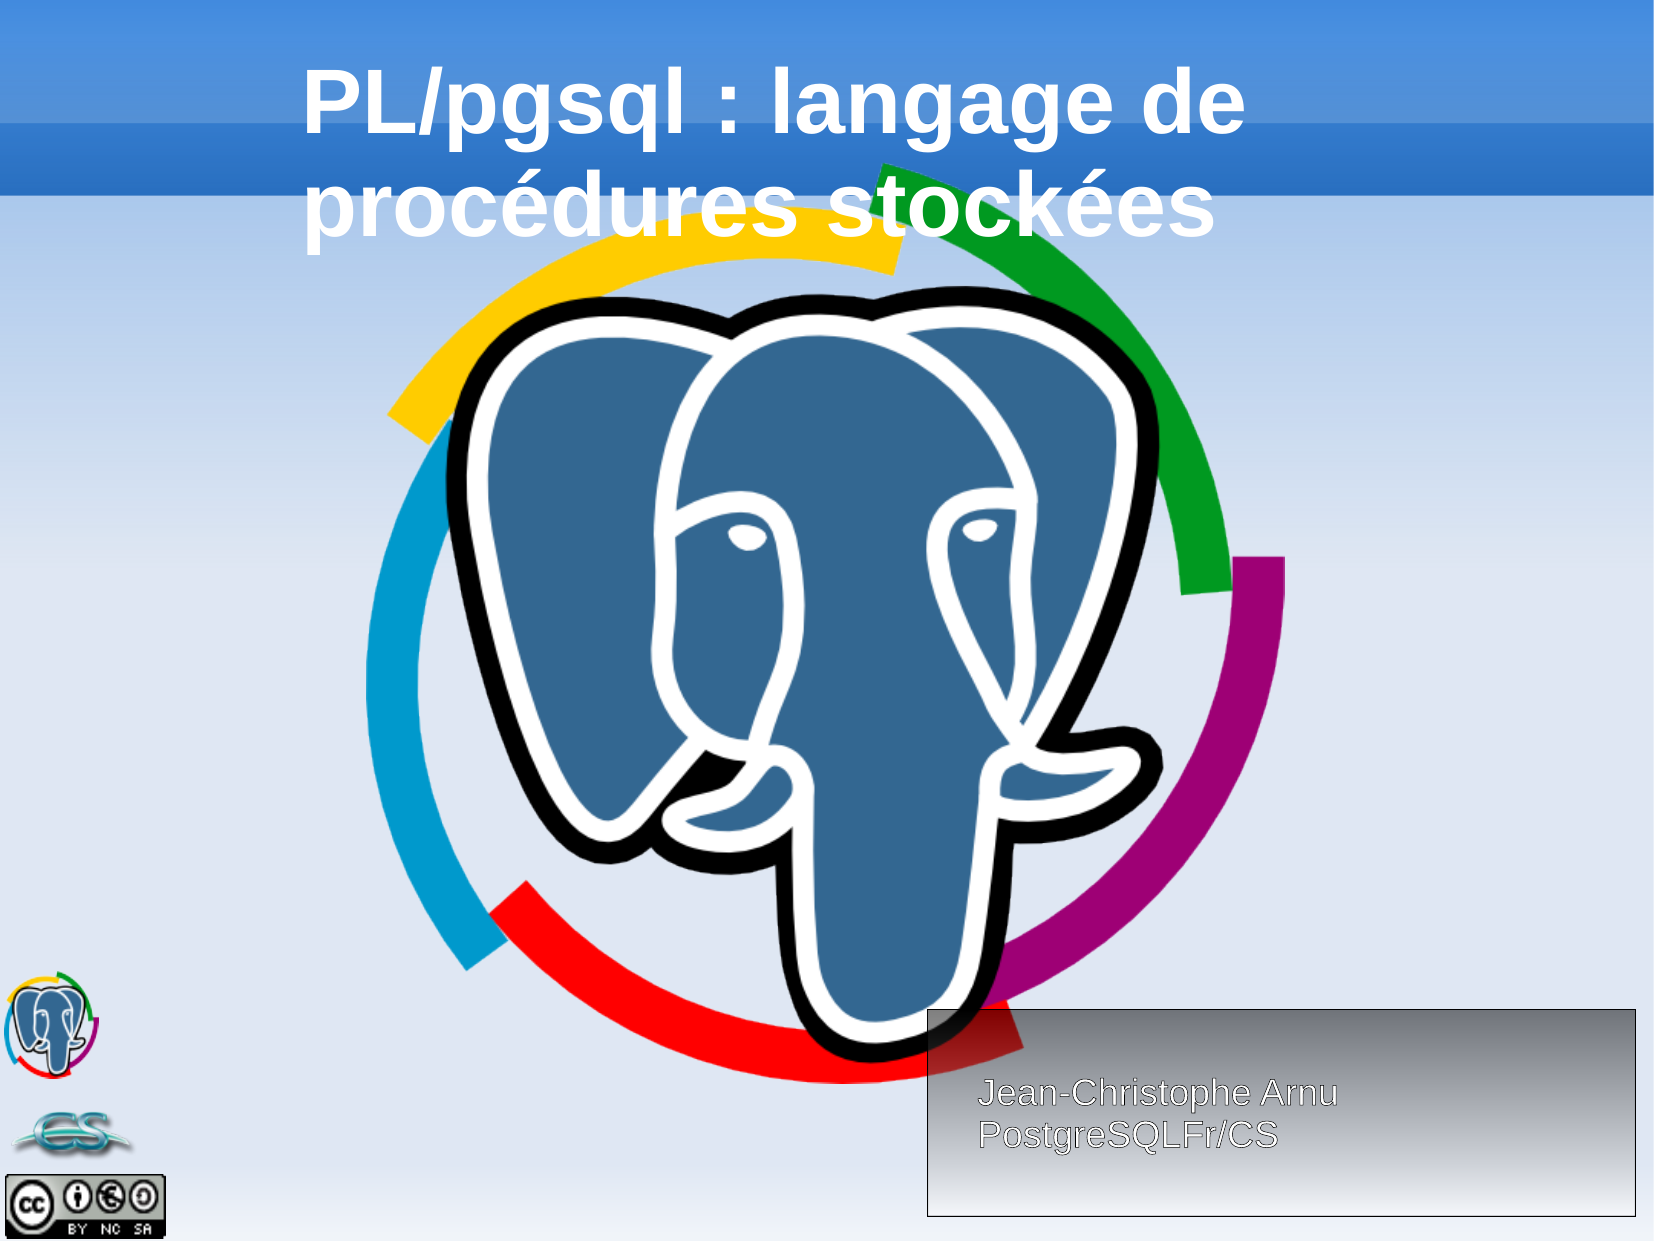

# PL/pgsql : langage de procédures stockées
Jean-Christophe Arnu
PostgreSQLFr/CS